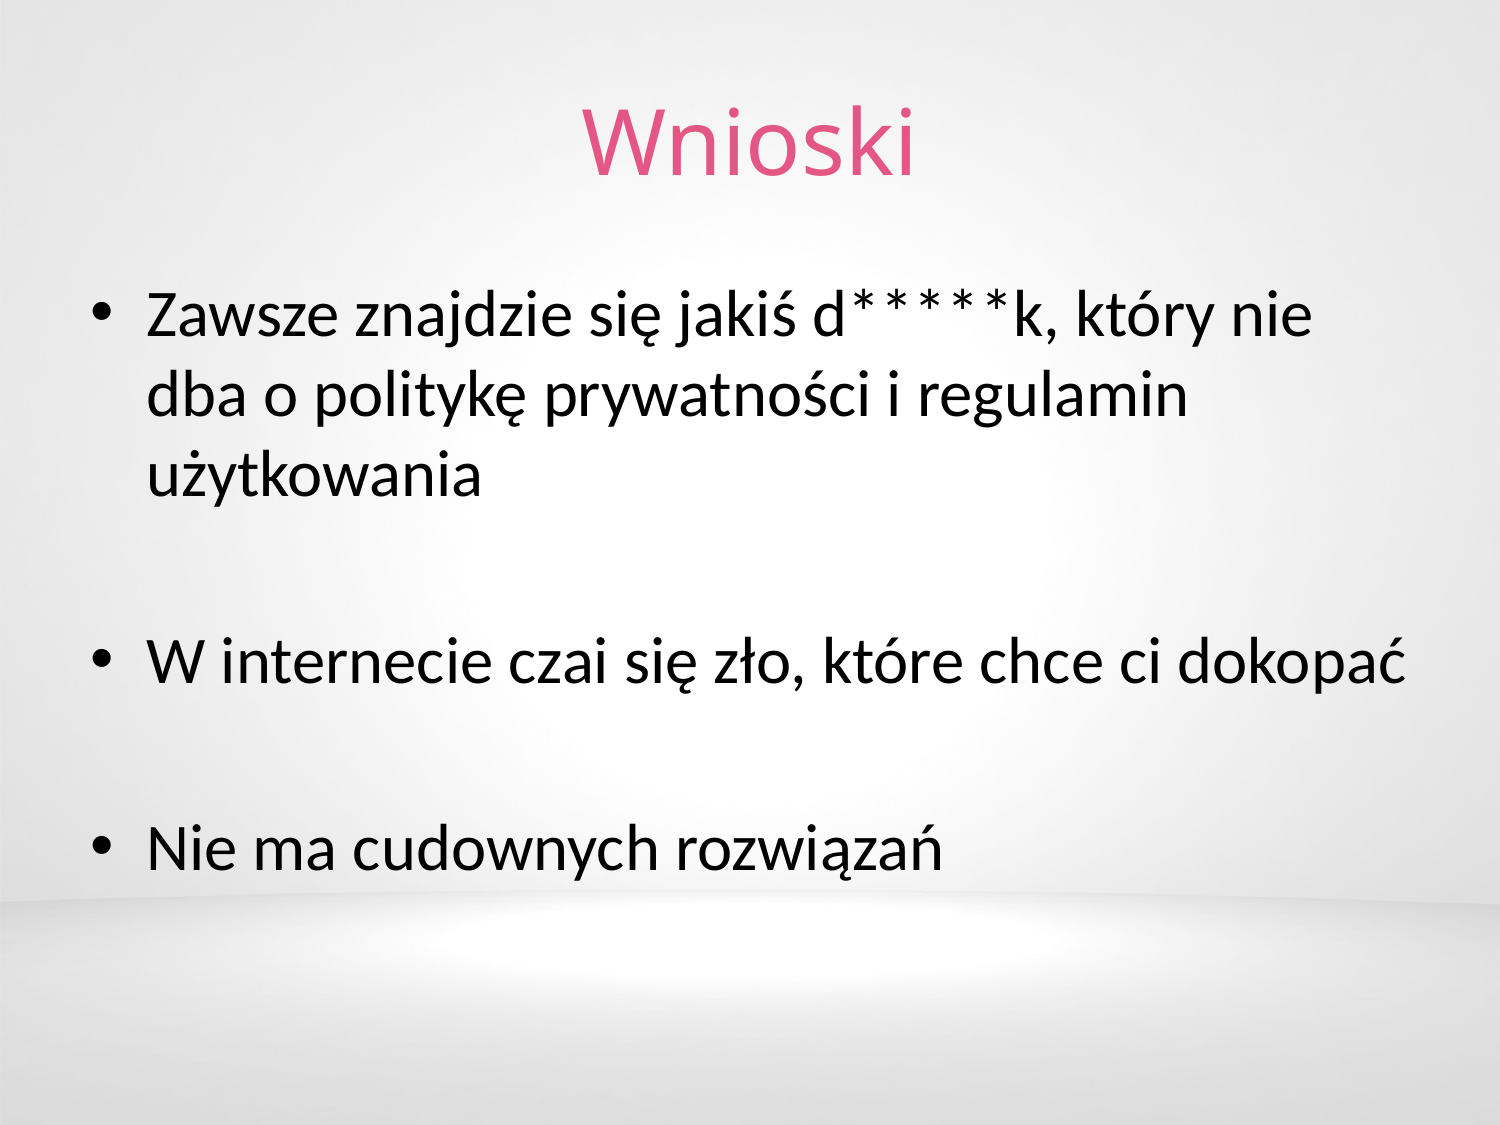

# Wnioski
Zawsze znajdzie się jakiś d*****k, który nie dba o politykę prywatności i regulamin użytkowania
W internecie czai się zło, które chce ci dokopać
Nie ma cudownych rozwiązań